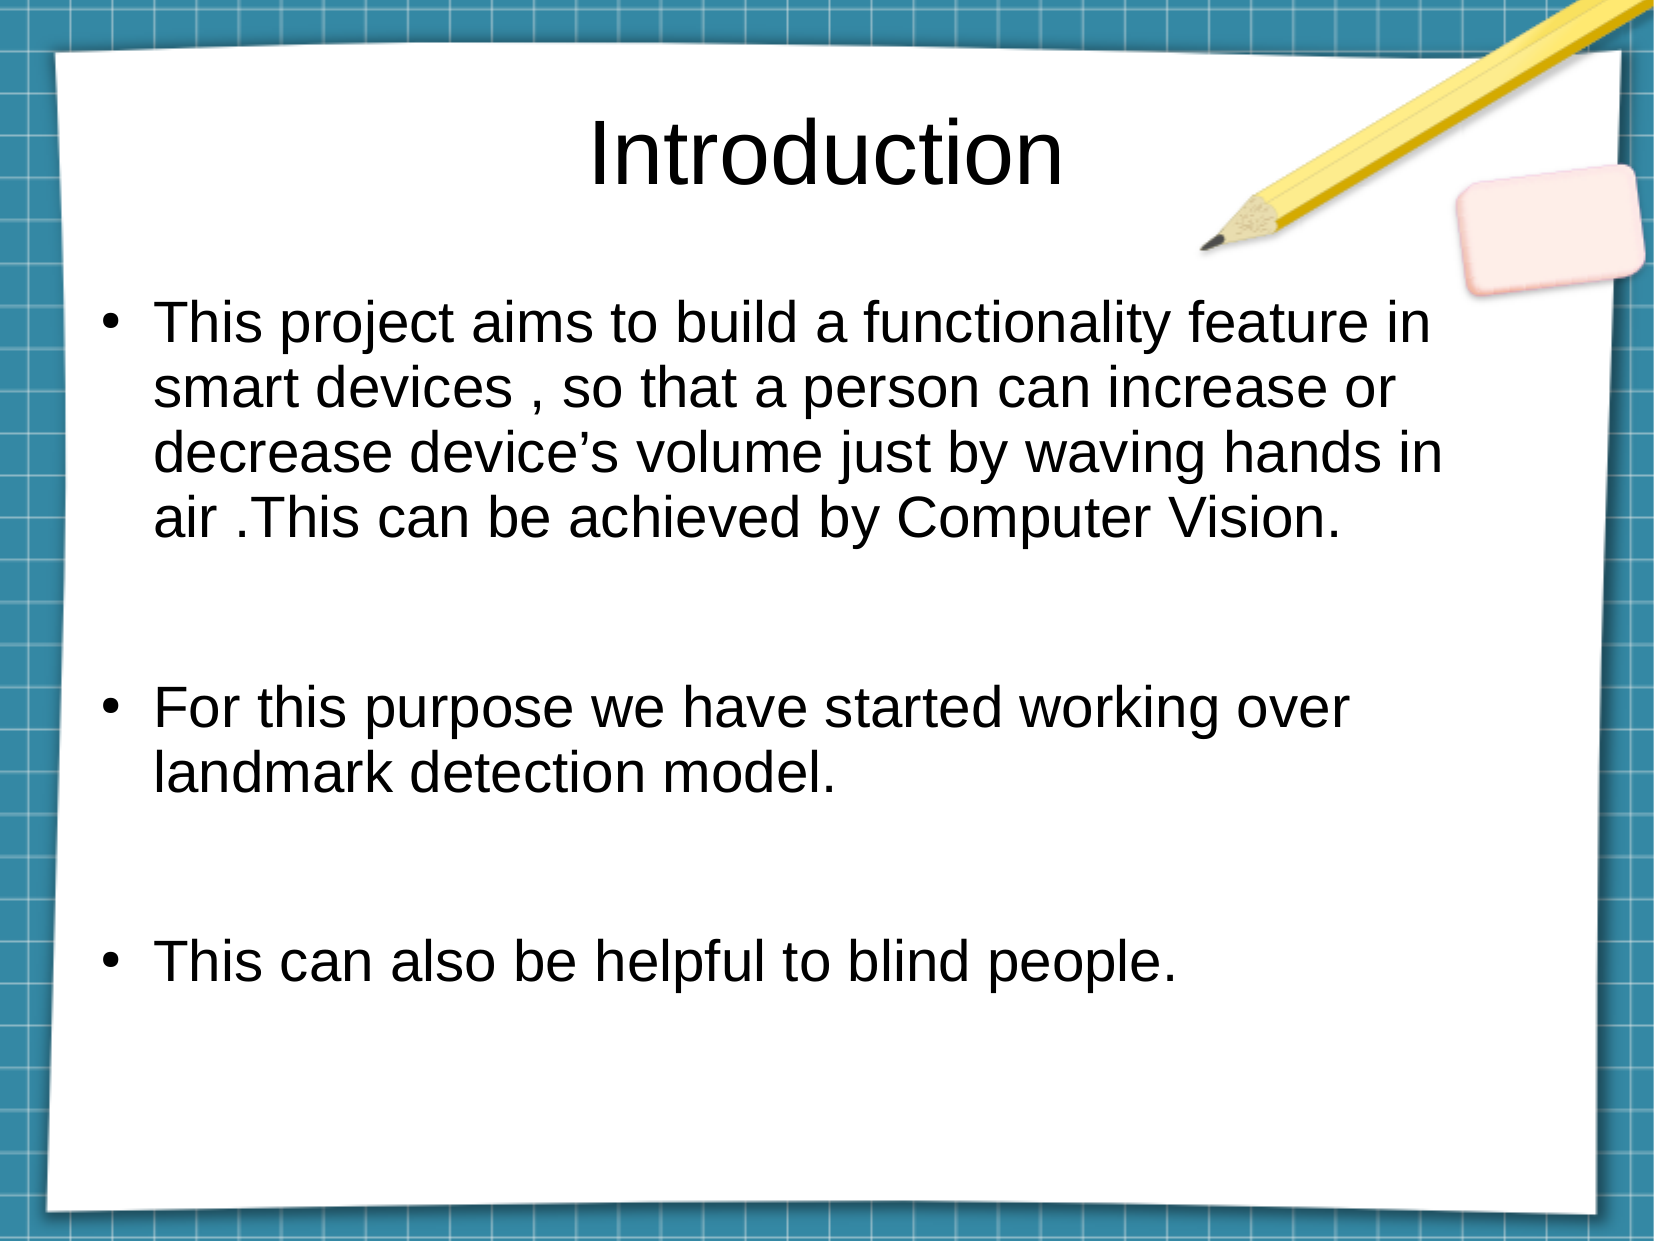

# Introduction
This project aims to build a functionality feature in smart devices , so that a person can increase or decrease device’s volume just by waving hands in air .This can be achieved by Computer Vision.
For this purpose we have started working over landmark detection model.
This can also be helpful to blind people.